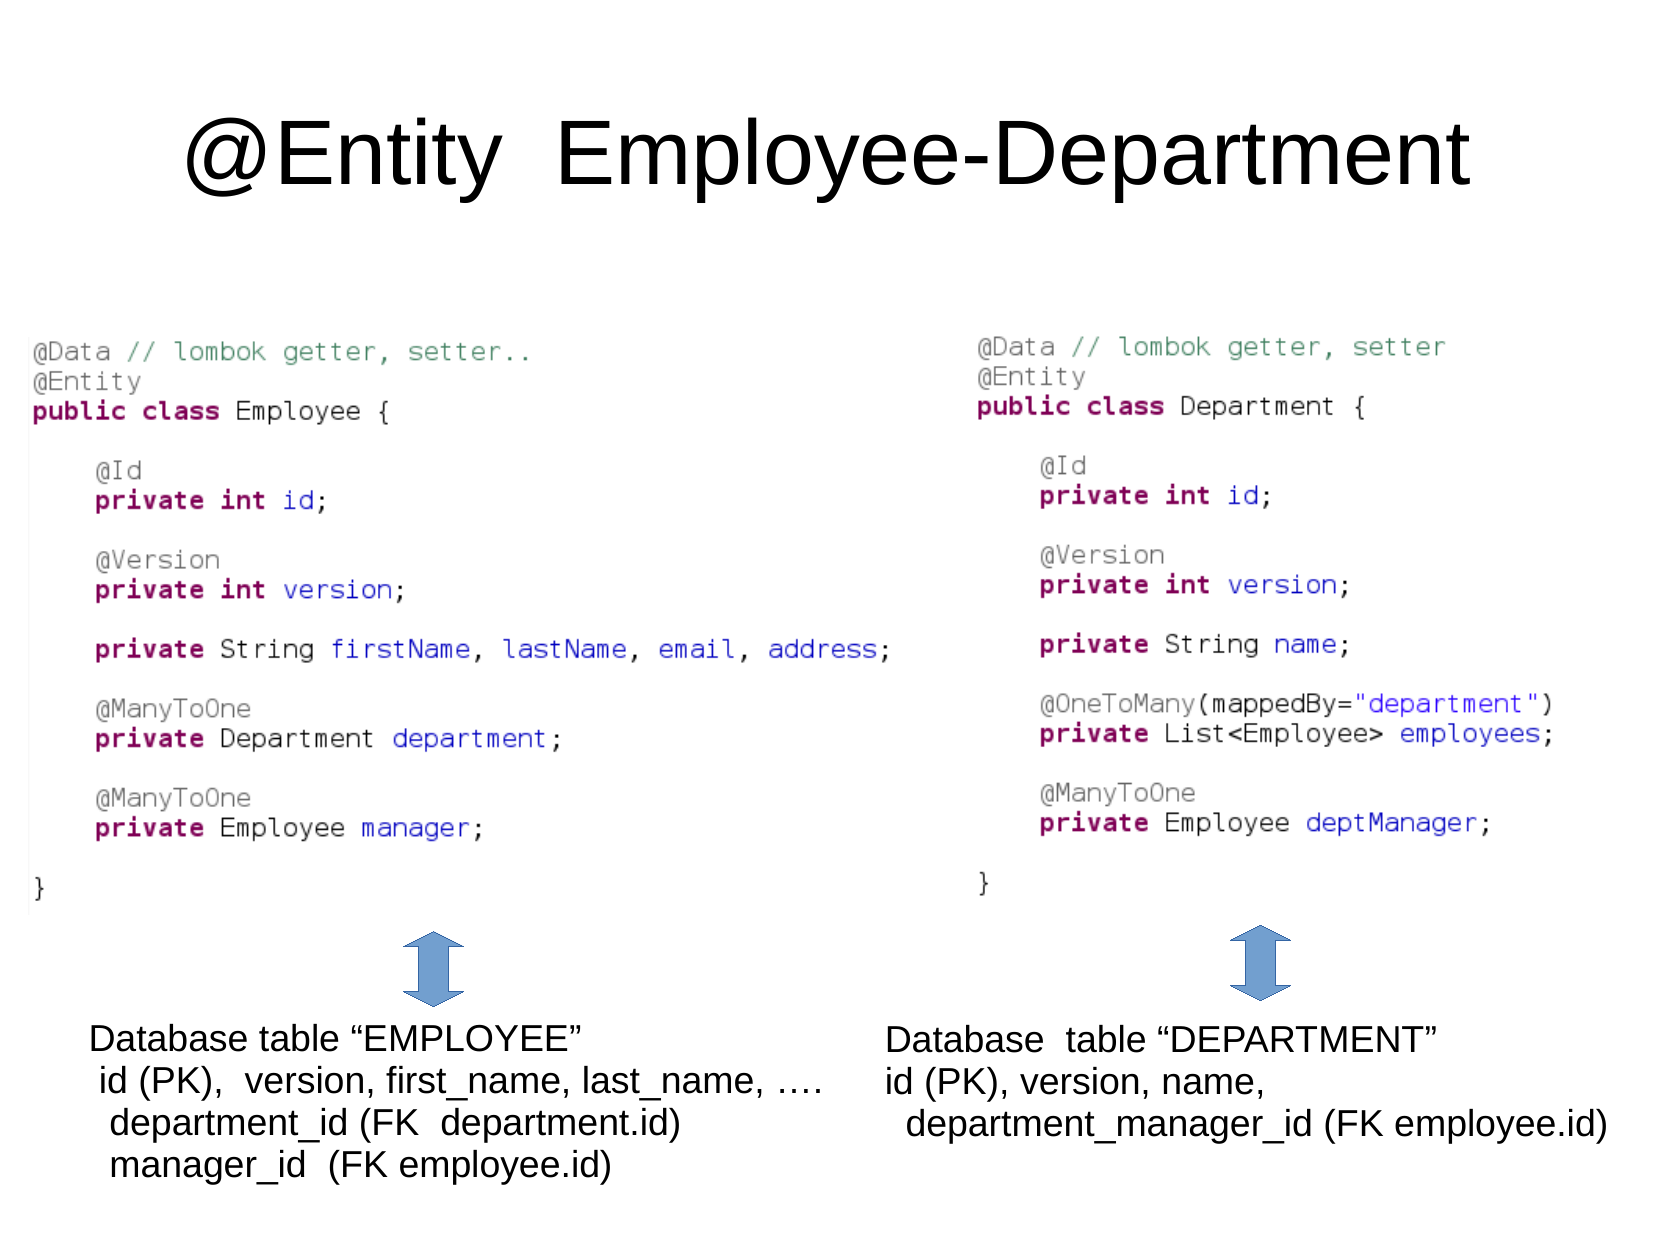

# @Entity Employee-Department
Database table “EMPLOYEE”
 id (PK), version, first_name, last_name, …. department_id (FK department.id)
 manager_id (FK employee.id)
Database table “DEPARTMENT”
id (PK), version, name,
 department_manager_id (FK employee.id)